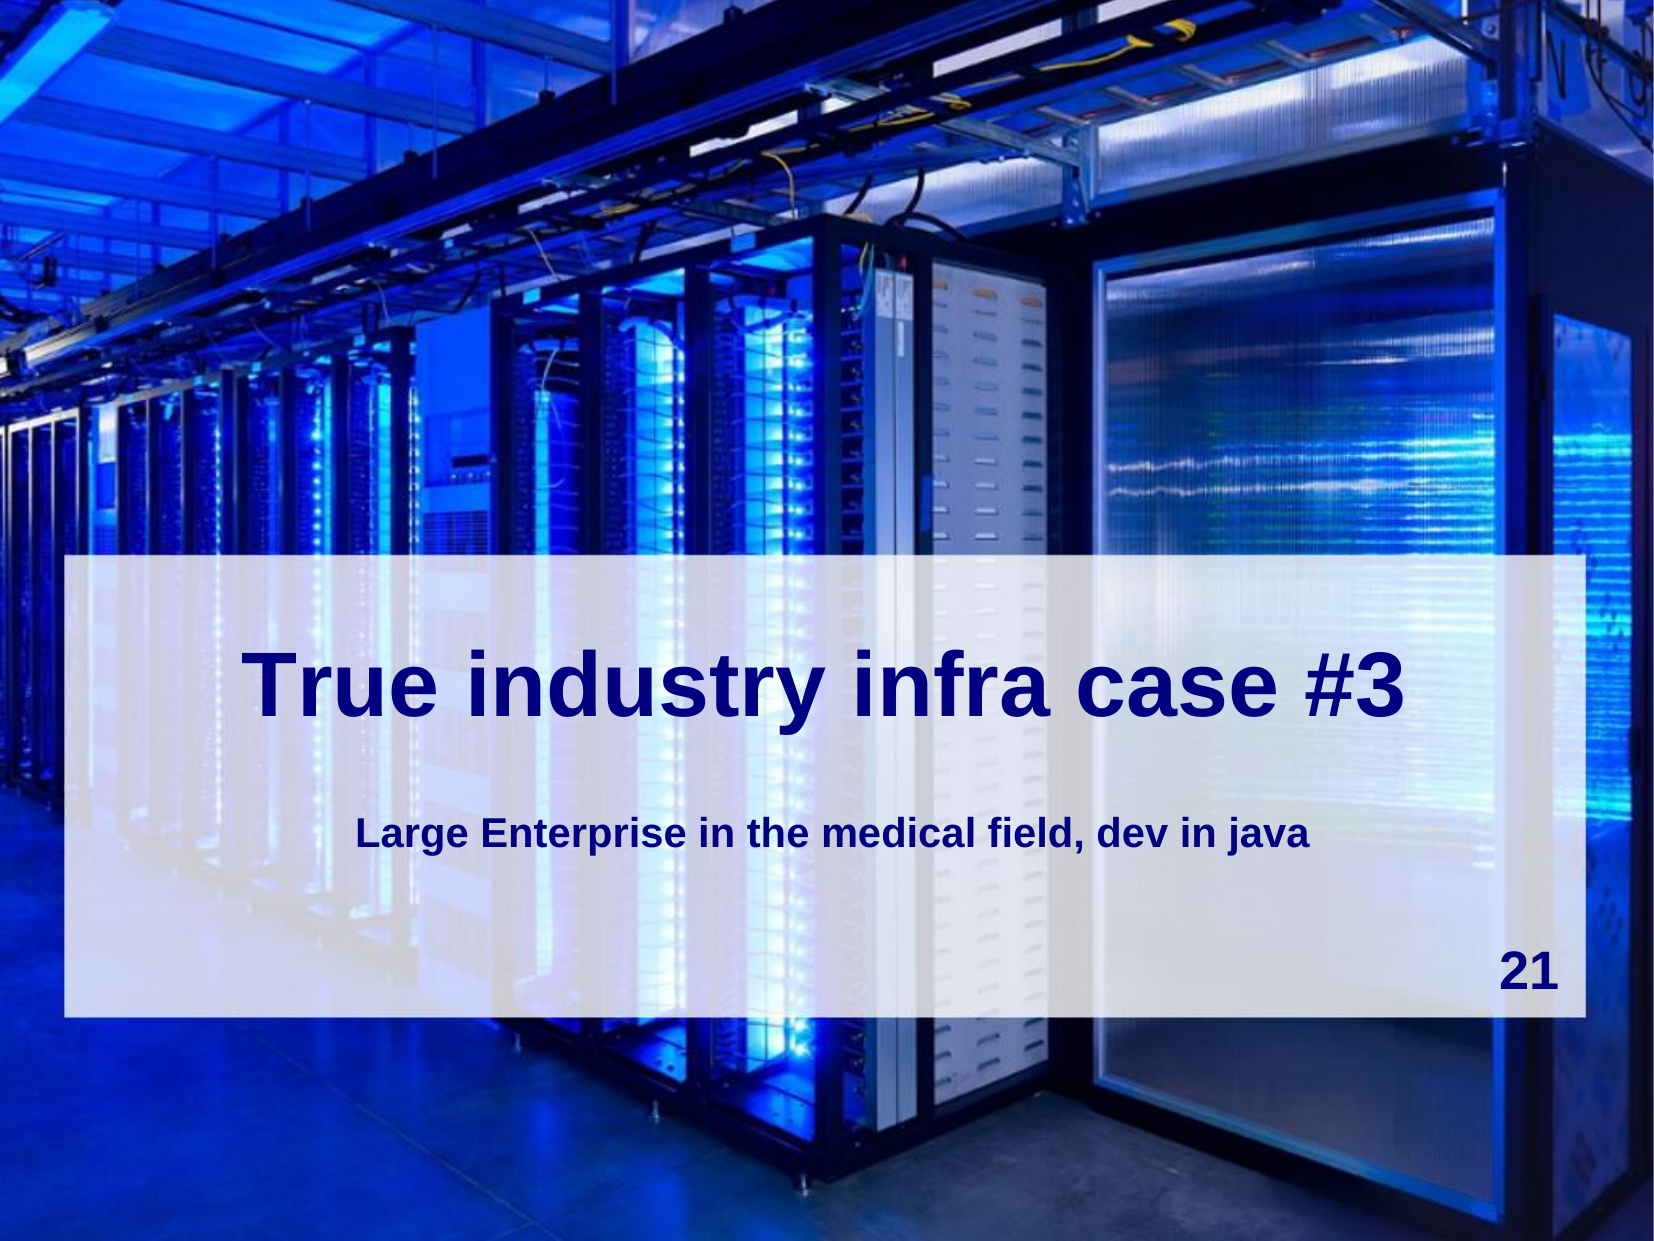

True industry infra case #3
Large Enterprise in the medical field, dev in java
21